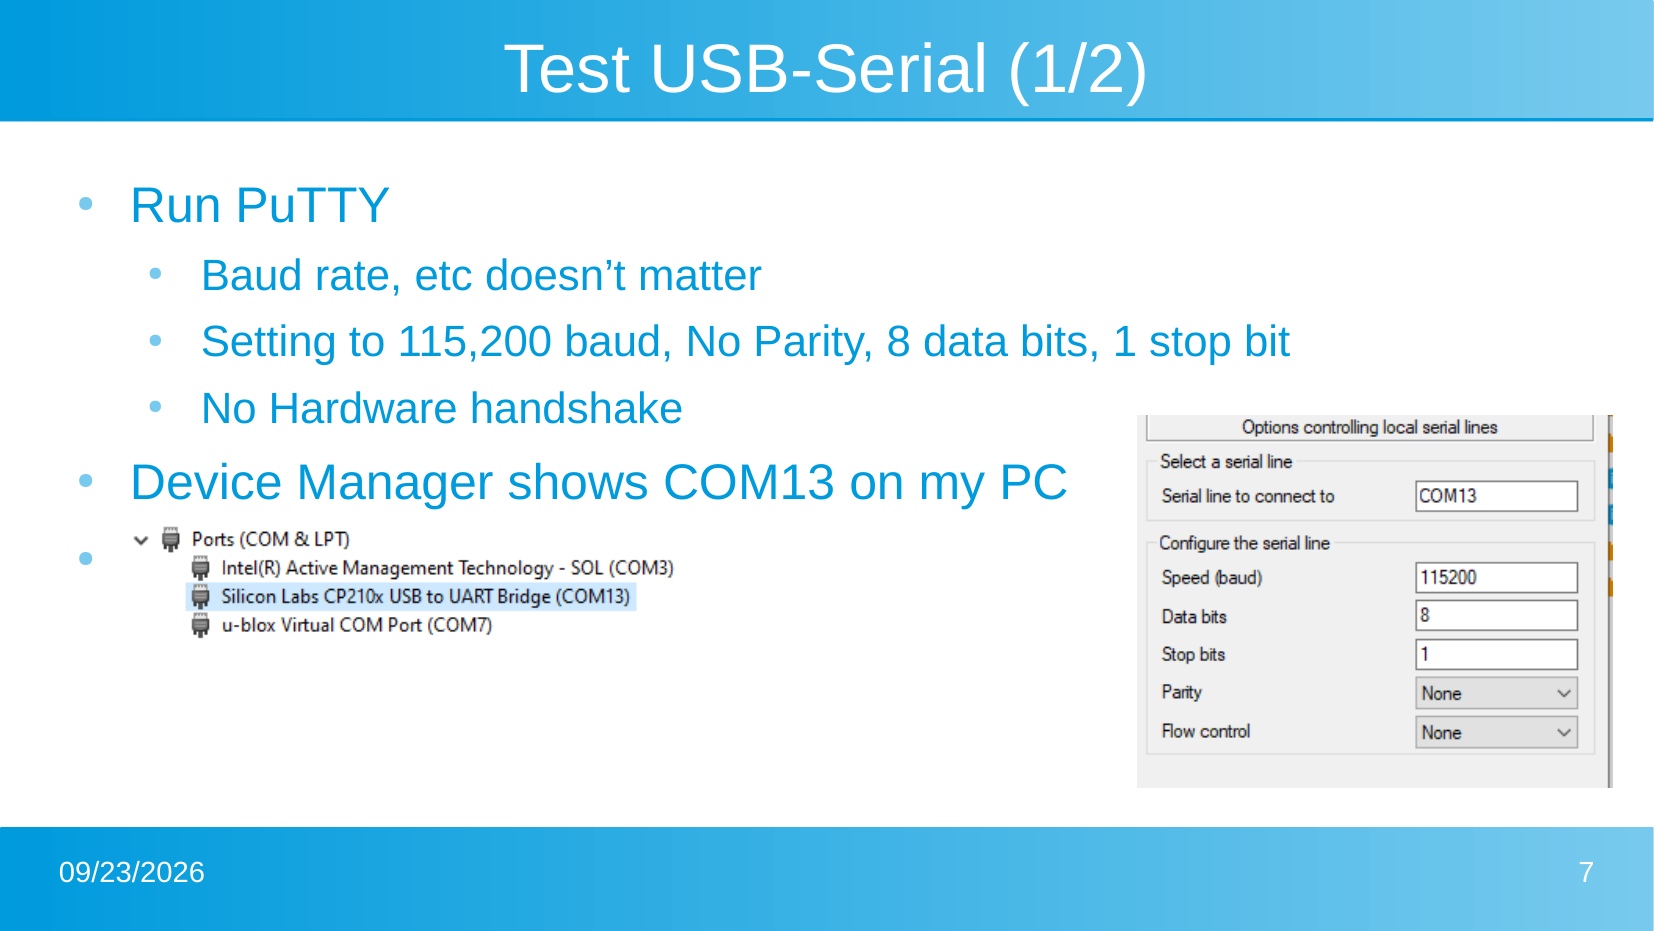

# Test USB-Serial (1/2)
Run PuTTY
Baud rate, etc doesn’t matter
Setting to 115,200 baud, No Parity, 8 data bits, 1 stop bit
No Hardware handshake
Device Manager shows COM13 on my PC
7